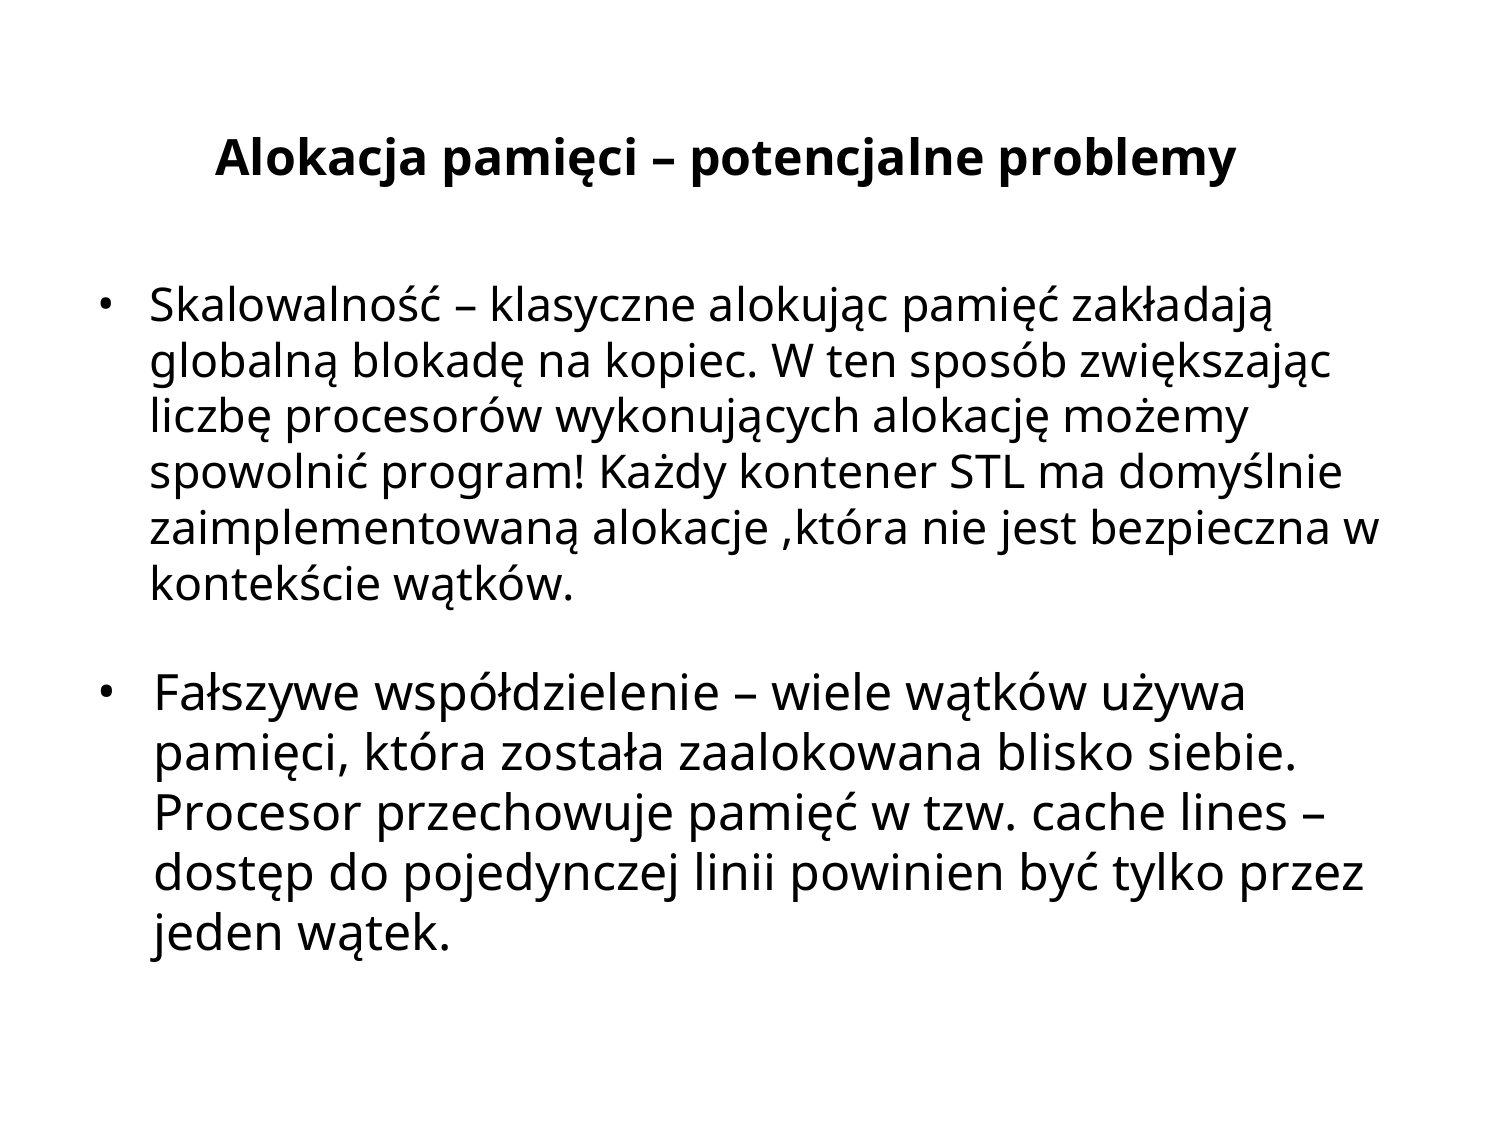

# Alokacja pamięci – potencjalne problemy
Skalowalność – klasyczne alokując pamięć zakładają globalną blokadę na kopiec. W ten sposób zwiększając liczbę procesorów wykonujących alokację możemy spowolnić program! Każdy kontener STL ma domyślnie zaimplementowaną alokacje ,która nie jest bezpieczna w kontekście wątków.
Fałszywe współdzielenie – wiele wątków używa pamięci, która została zaalokowana blisko siebie. Procesor przechowuje pamięć w tzw. cache lines – dostęp do pojedynczej linii powinien być tylko przez jeden wątek.